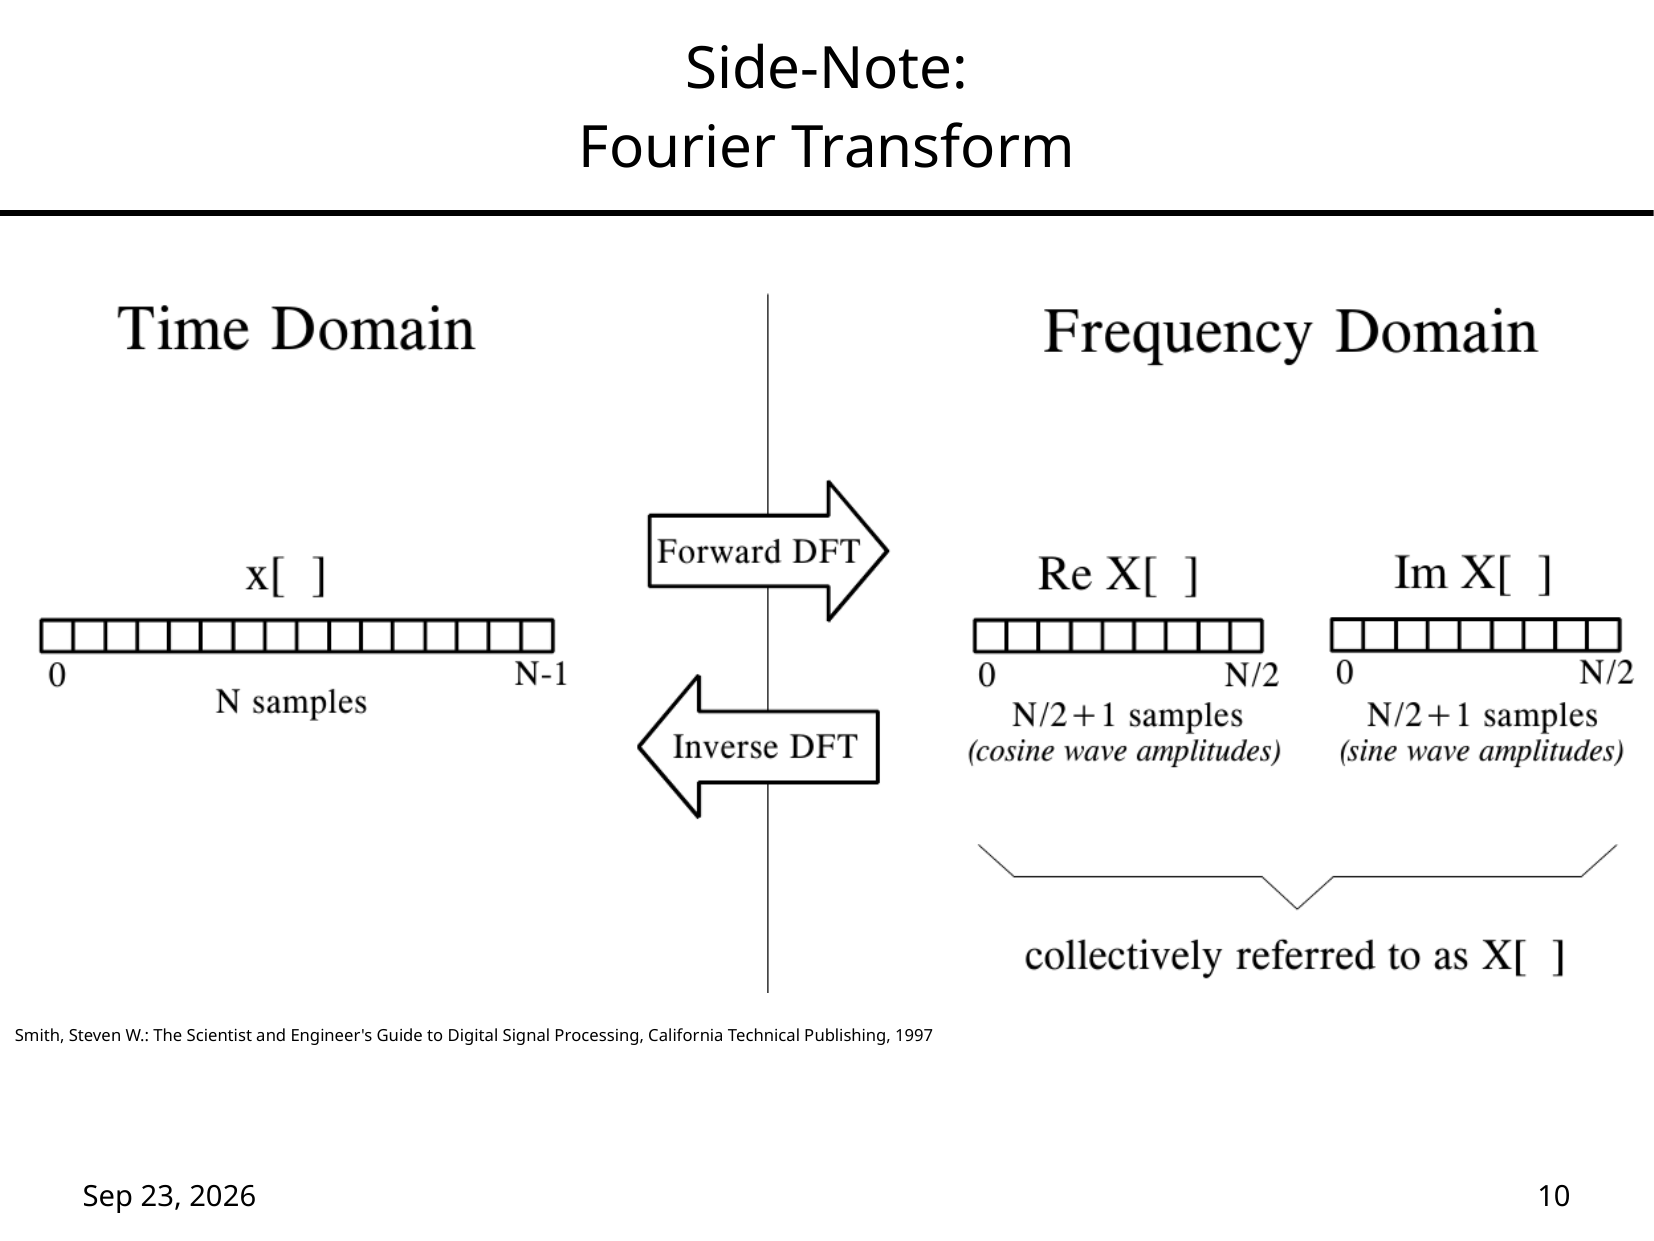

# Side-Note: Fourier Transform
Smith, Steven W.: The Scientist and Engineer's Guide to Digital Signal Processing, California Technical Publishing, 1997
10